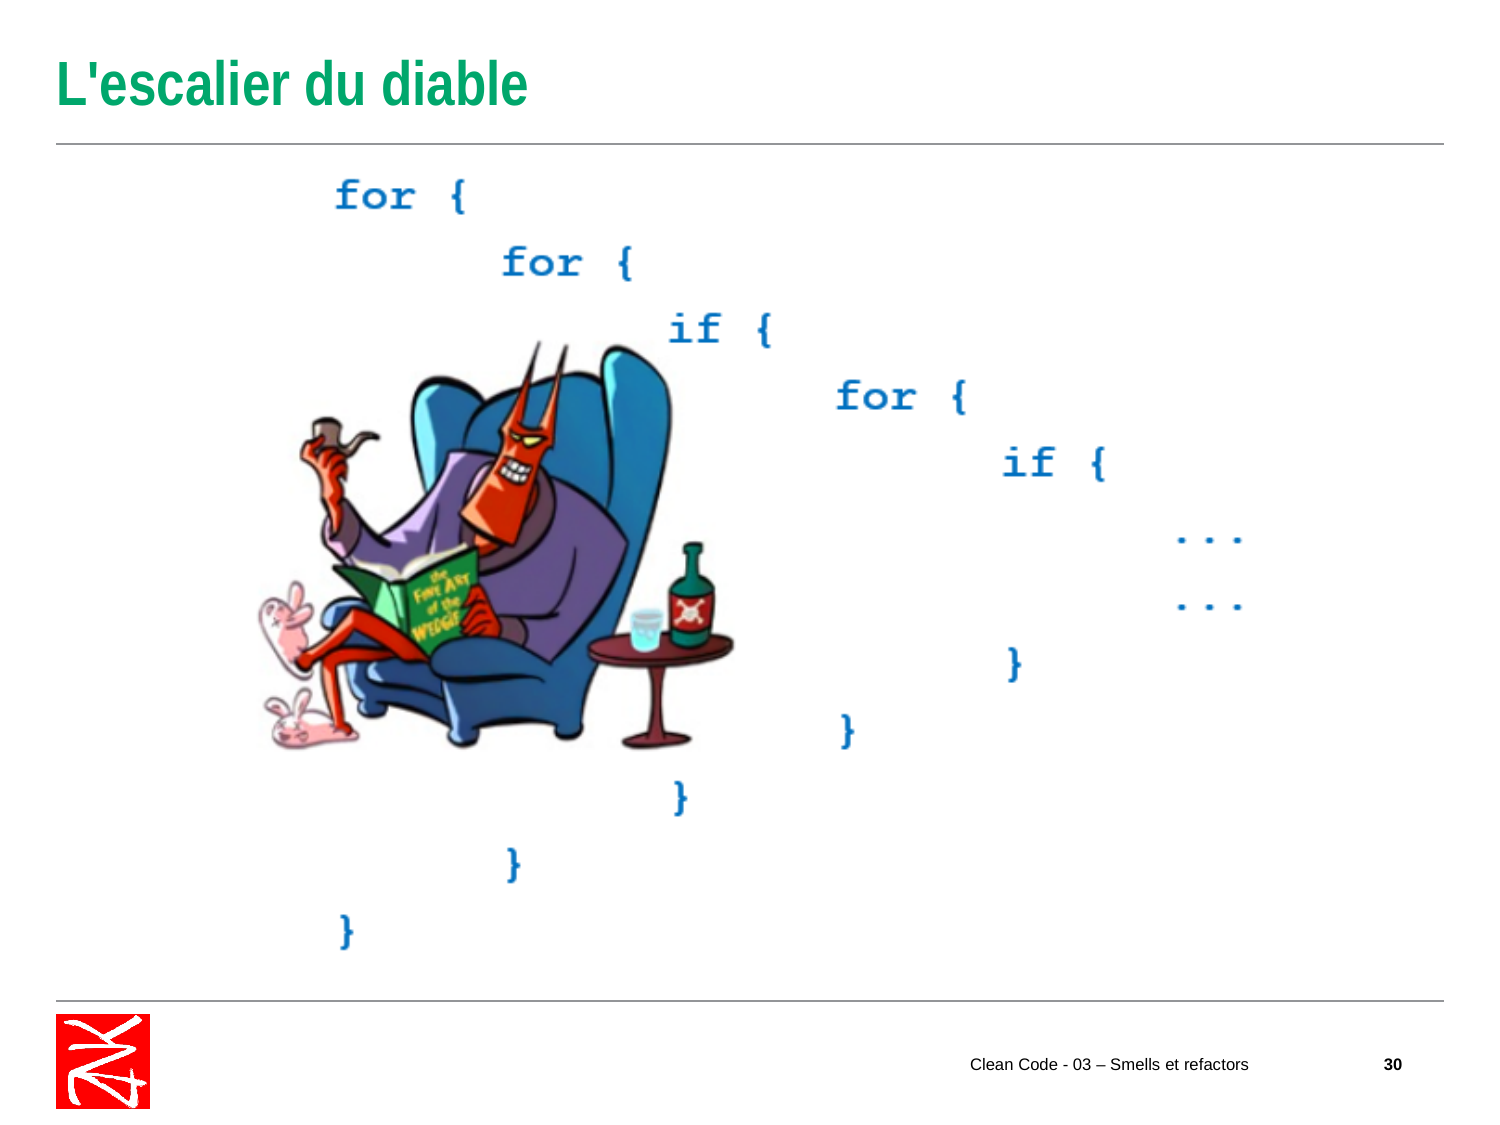

# L'escalier du diable
Clean Code - 03 – Smells et refactors